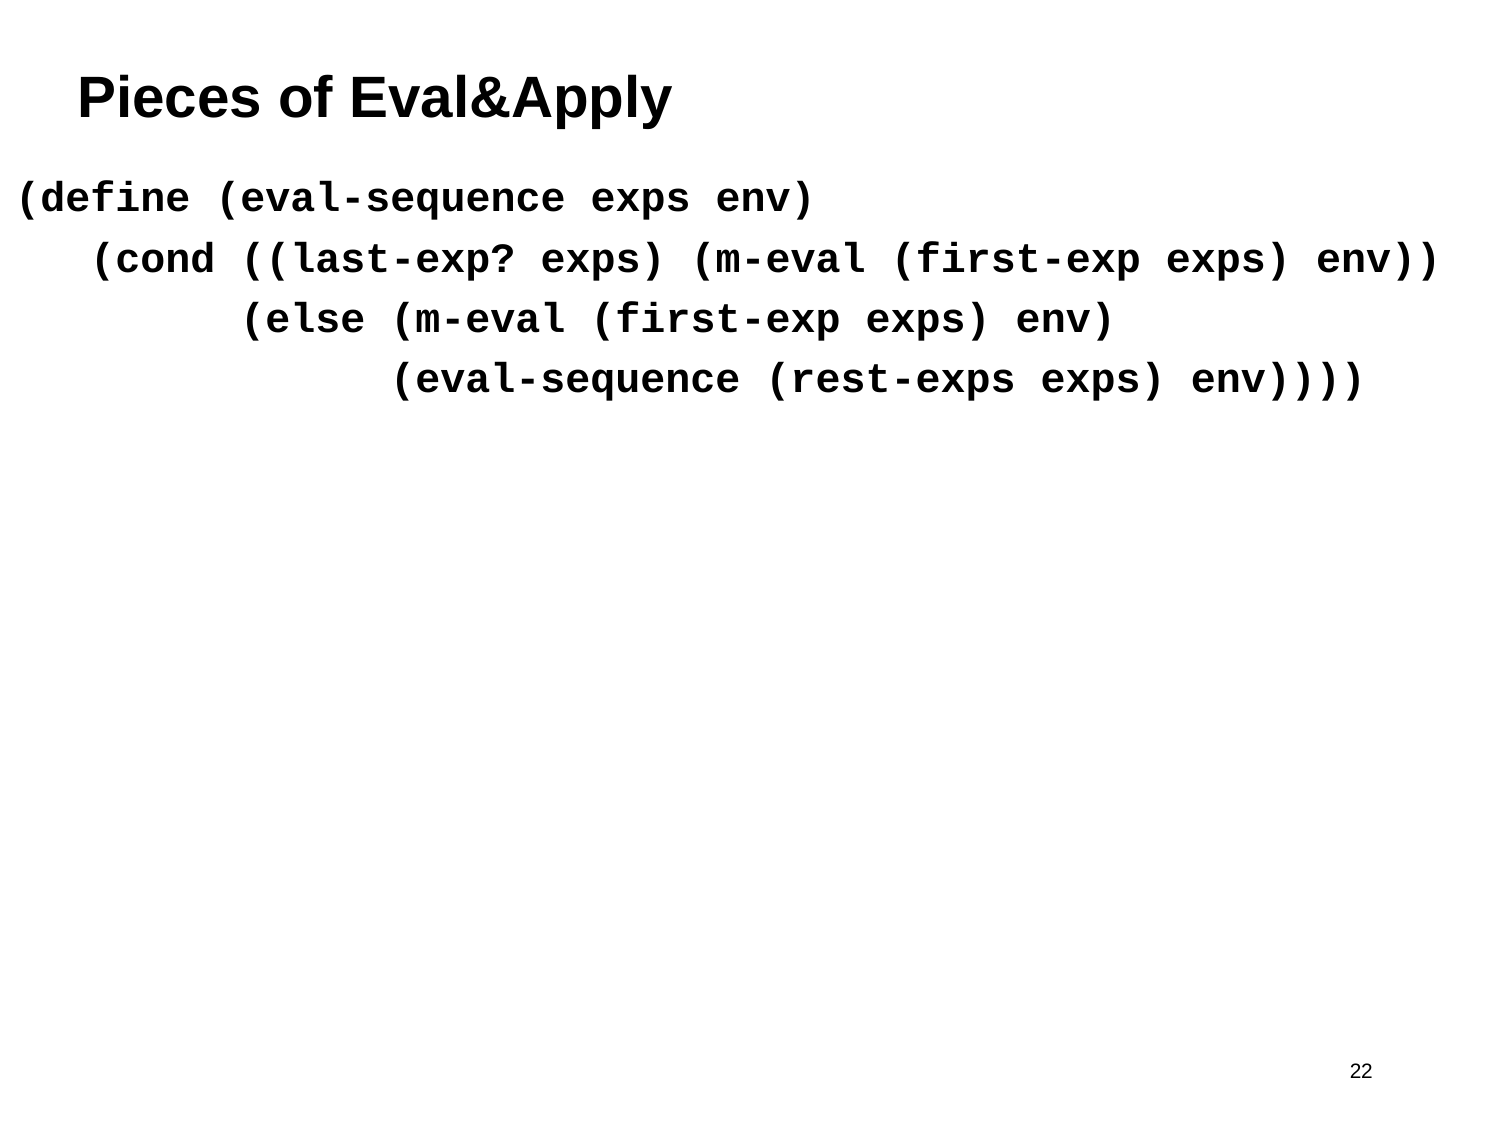

Pieces of Eval&Apply
(define (eval-sequence exps env)
 (cond ((last-exp? exps) (m-eval (first-exp exps) env))
 (else (m-eval (first-exp exps) env)
 (eval-sequence (rest-exps exps) env))))